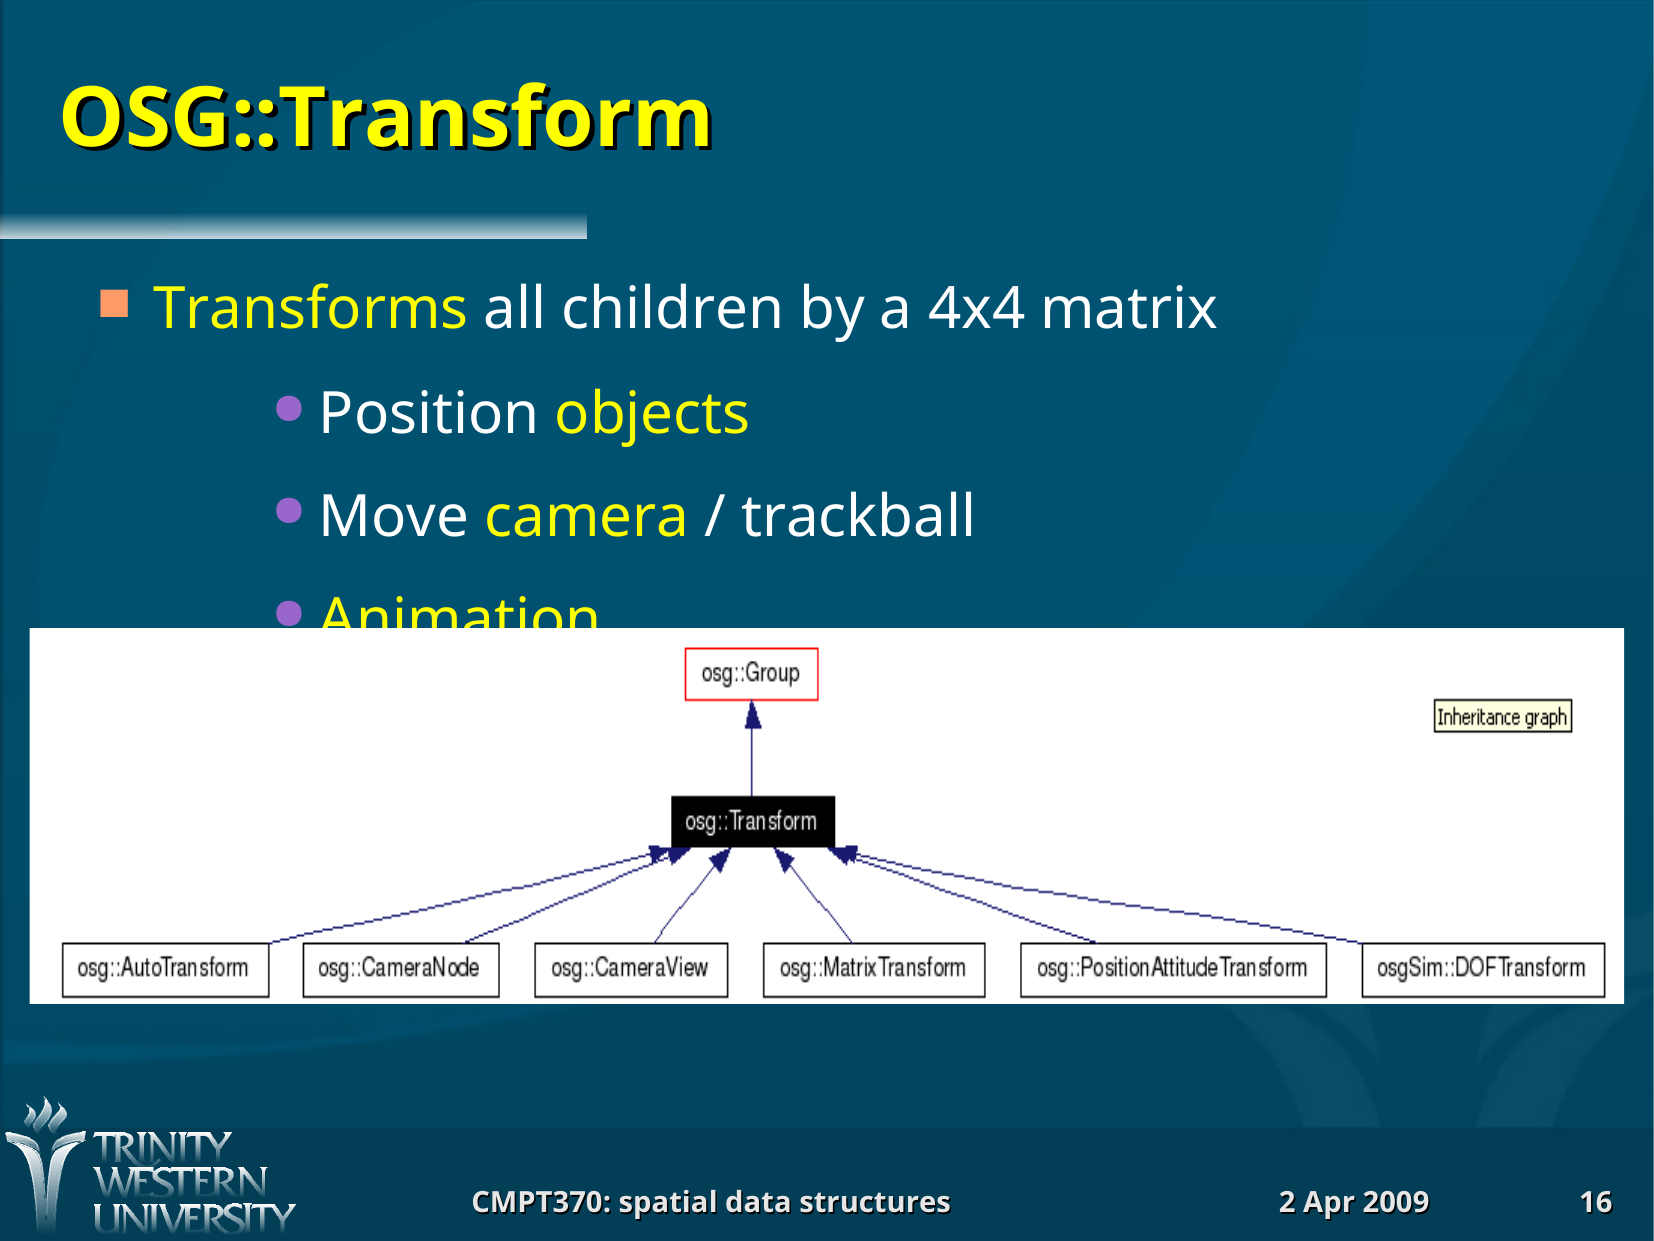

# OSG::Transform
Transforms all children by a 4x4 matrix
Position objects
Move camera / trackball
Animation
CMPT370: spatial data structures
2 Apr 2009
16